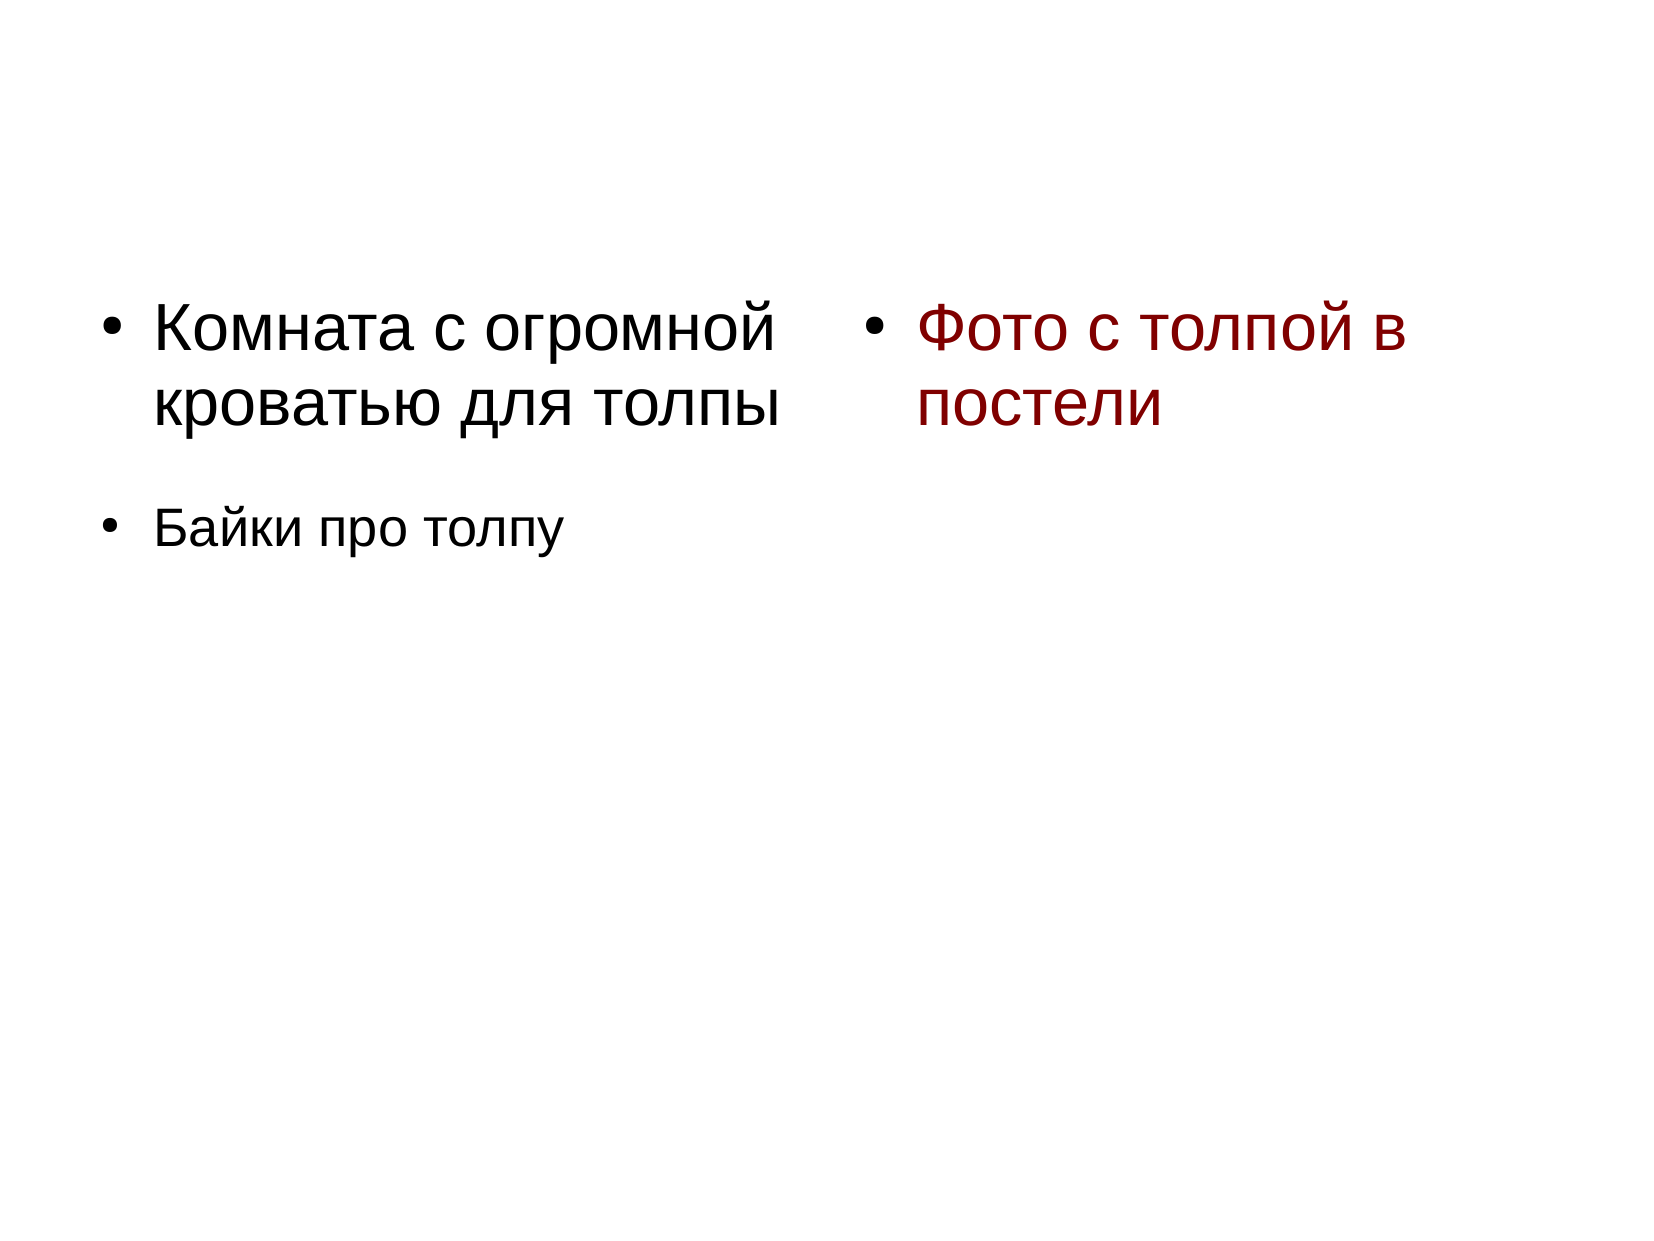

#
Комната с огромной кроватью для толпы
Фото с толпой в постели
Байки про толпу